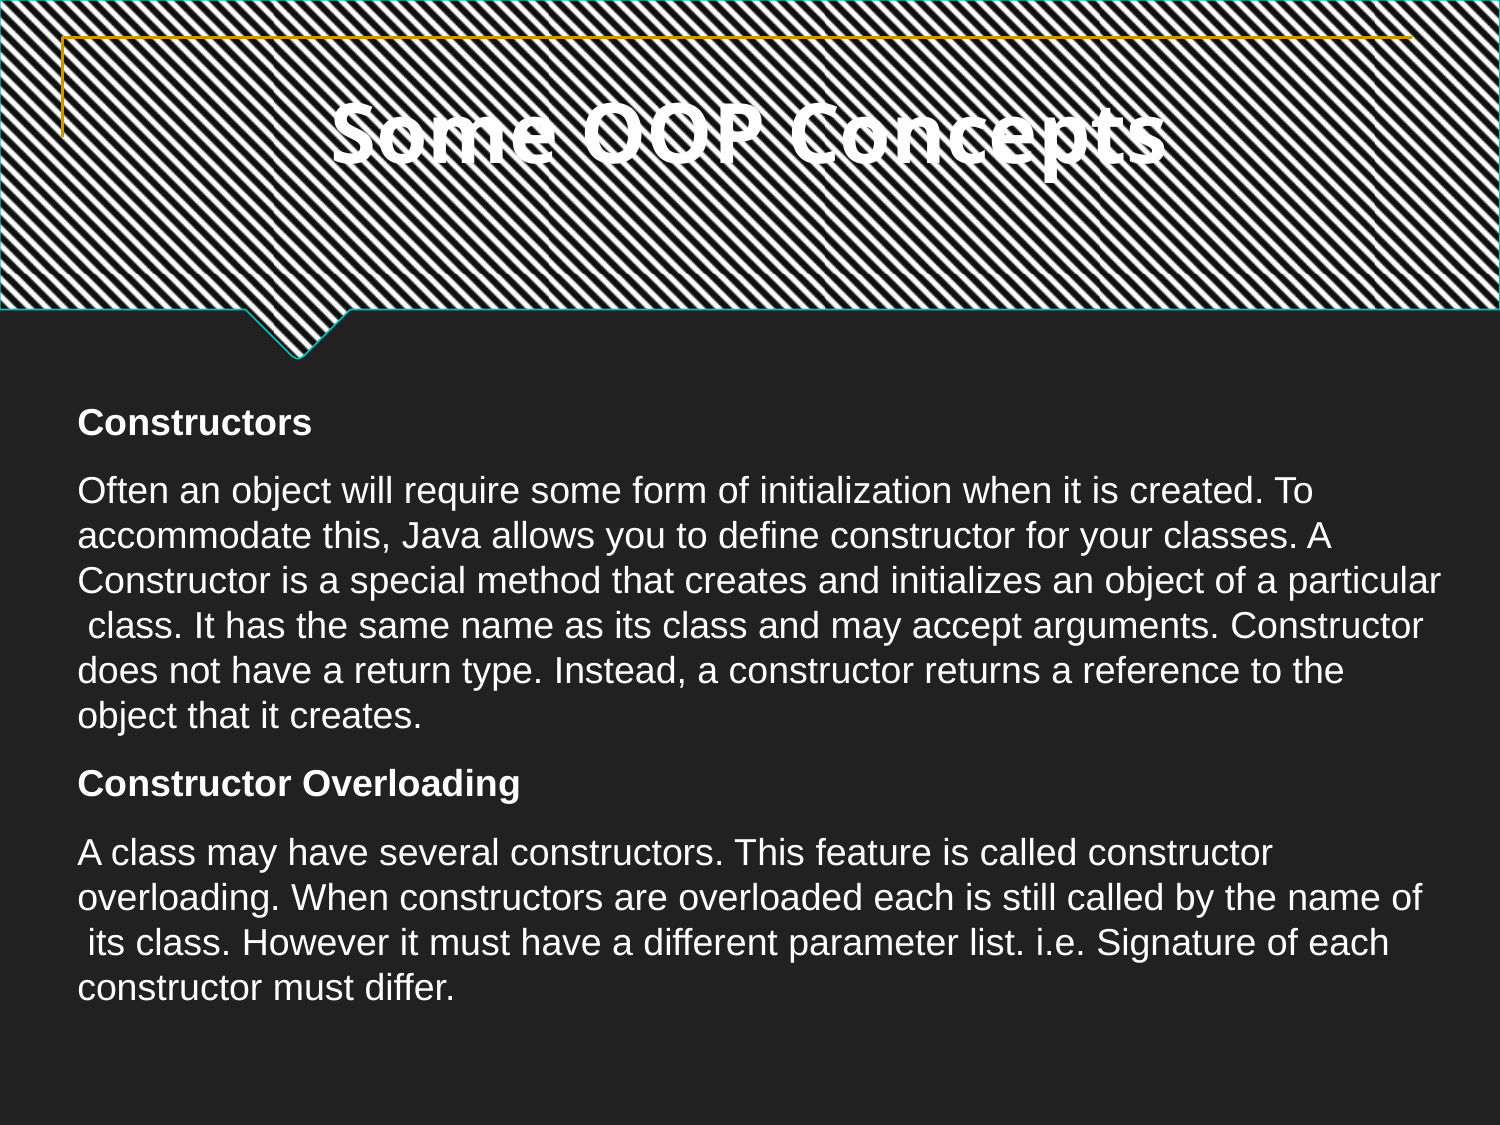

# Some OOP Concepts
Constructors
Often an object will require some form of initialization when it is created. To accommodate this, Java allows you to define constructor for your classes. A Constructor is a special method that creates and initializes an object of a particular class. It has the same name as its class and may accept arguments. Constructor does not have a return type. Instead, a constructor returns a reference to the object that it creates.
Constructor Overloading
A class may have several constructors. This feature is called constructor overloading. When constructors are overloaded each is still called by the name of its class. However it must have a different parameter list. i.e. Signature of each constructor must differ.